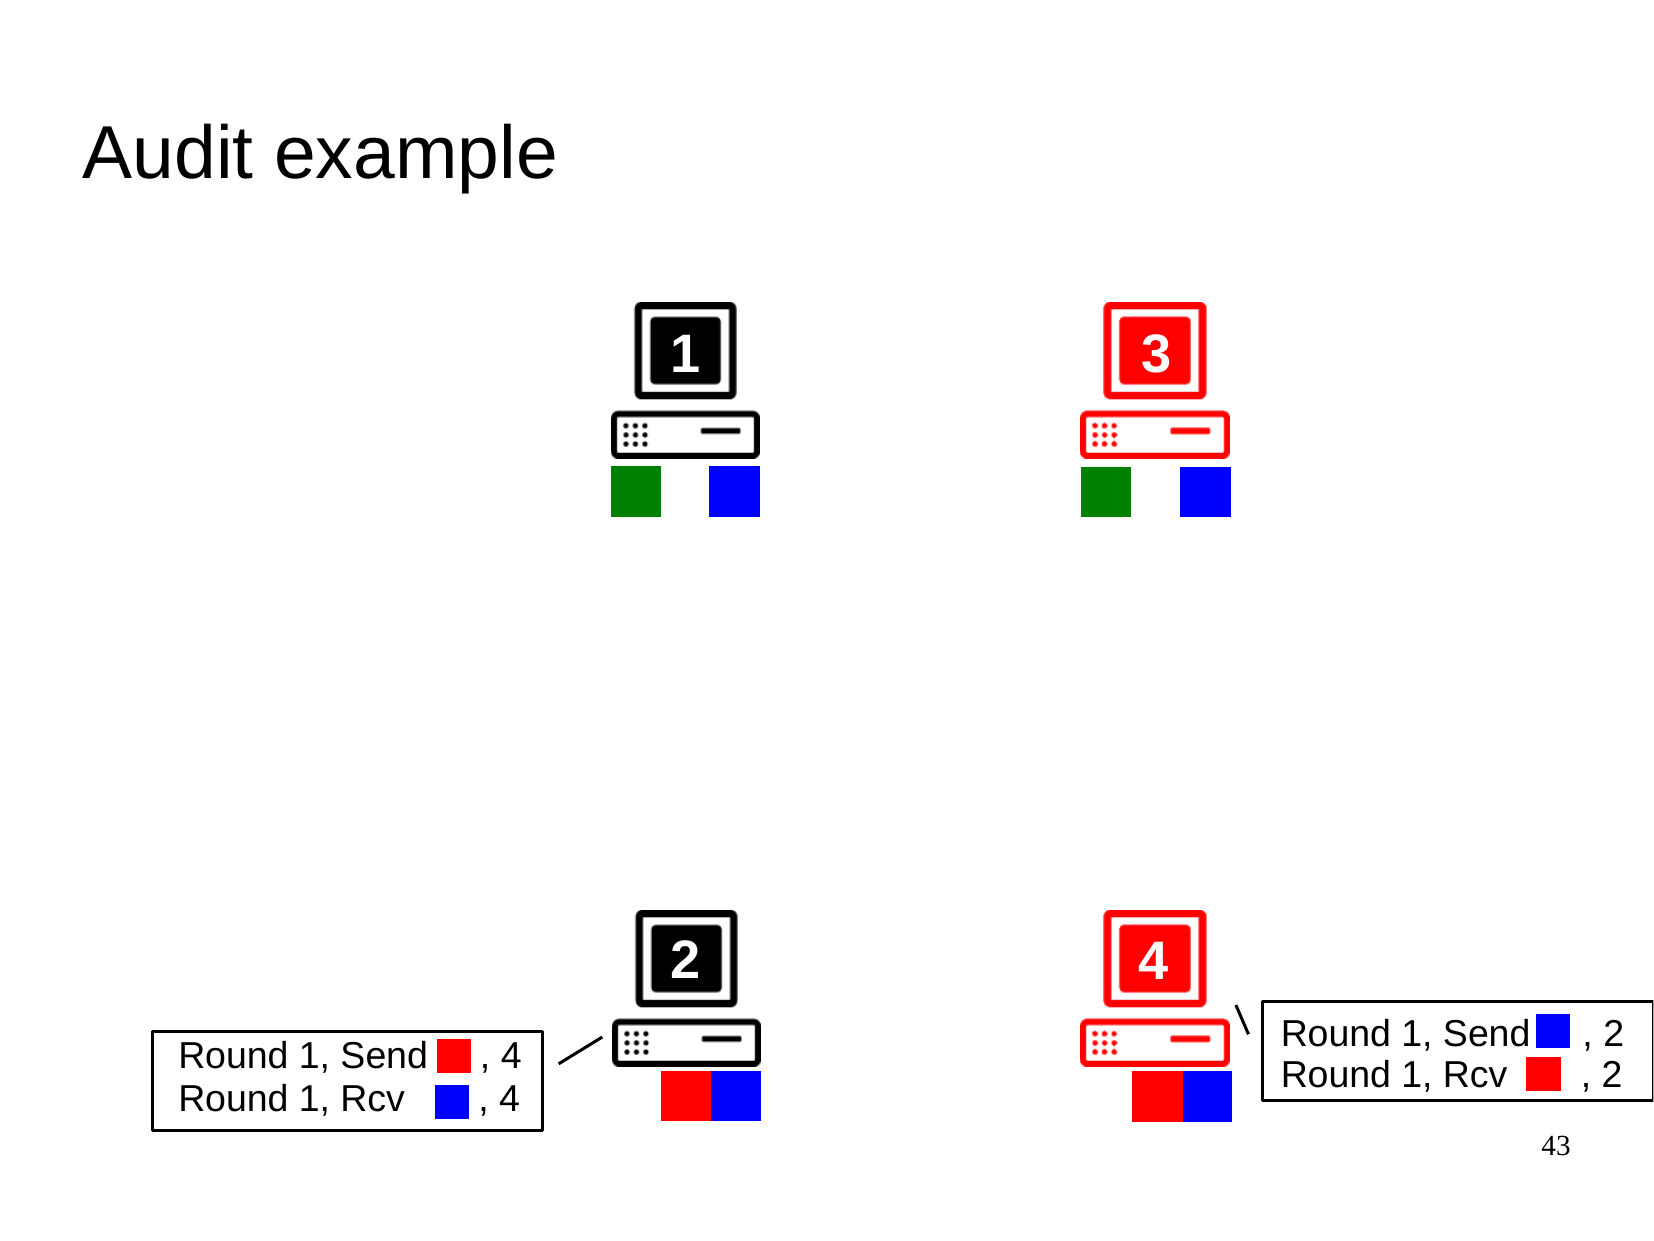

# Audit example
3
1
2
4
Round 1, Send , 2
Round 1, Rcv , 2
Round 1, Send , 4
Round 1, Rcv , 4
43